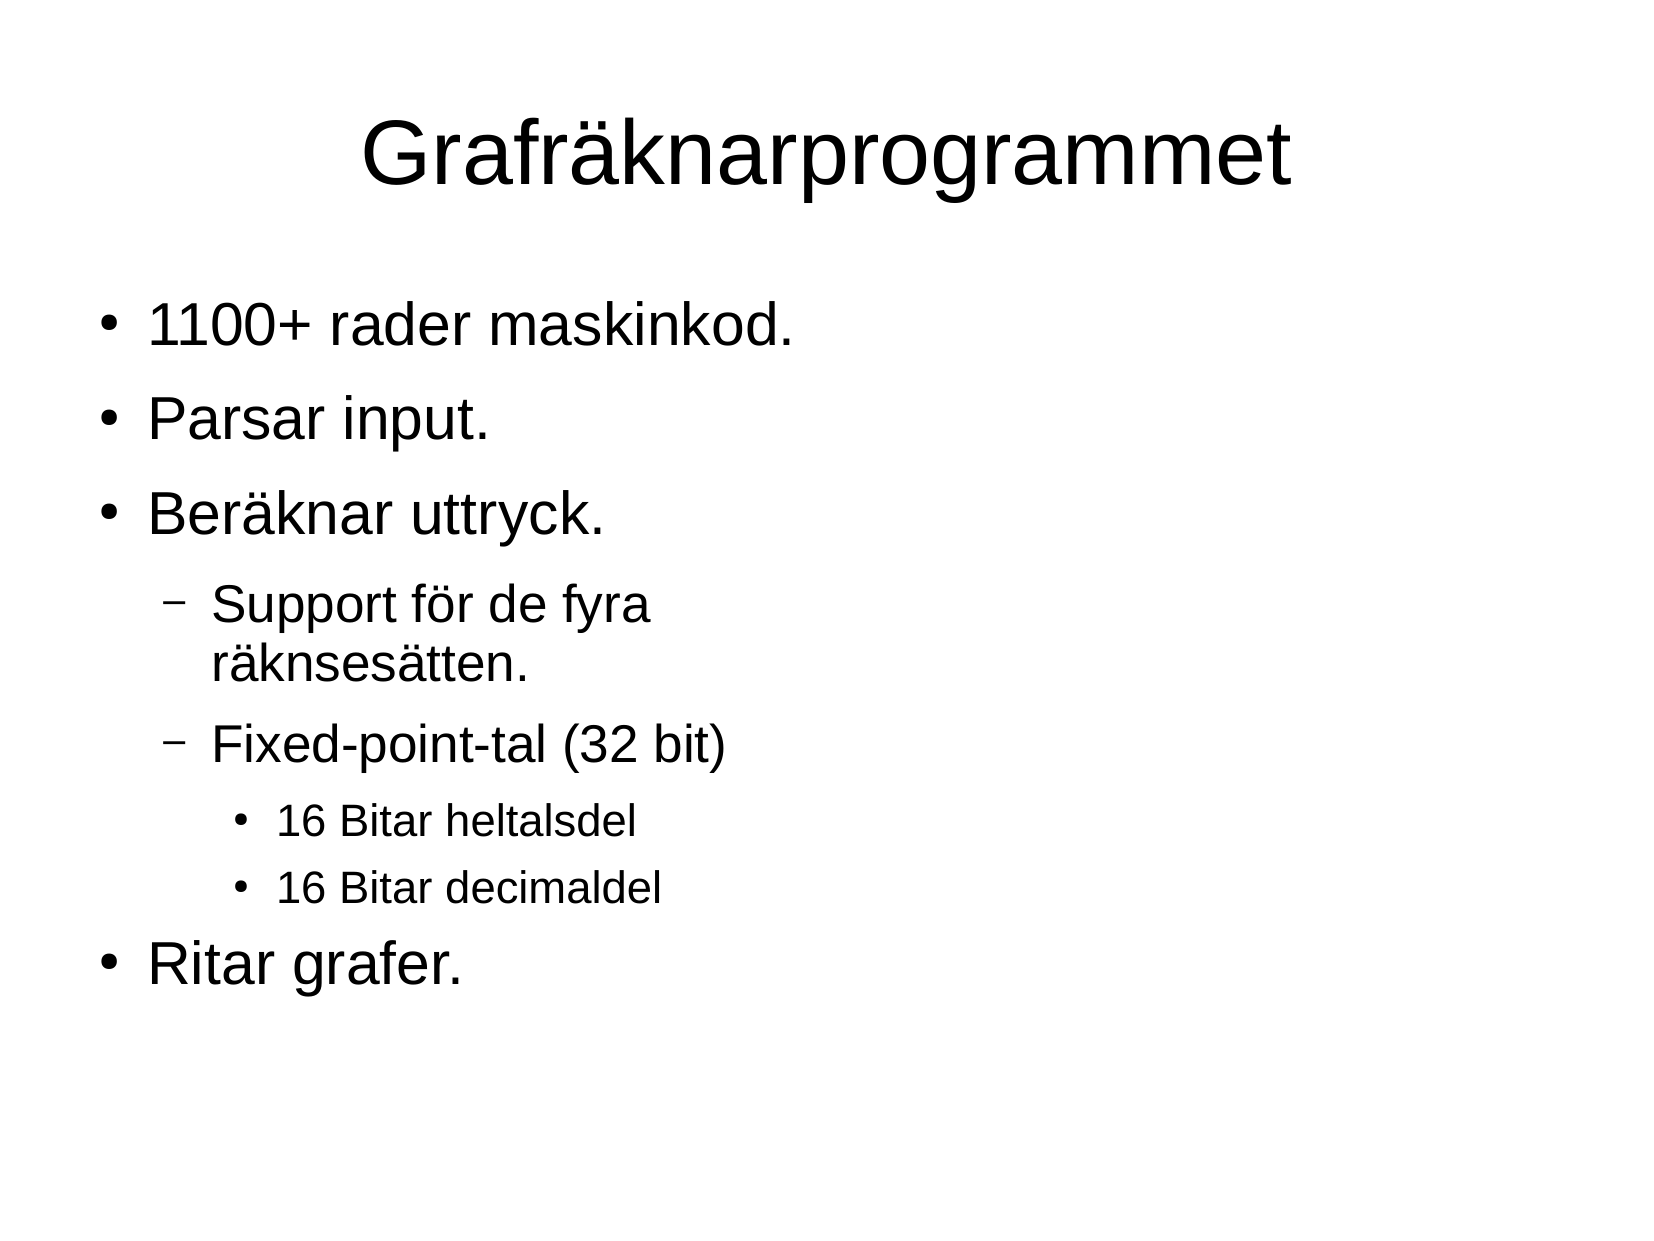

# Grafräknarprogrammet
1100+ rader maskinkod.
Parsar input.
Beräknar uttryck.
Support för de fyra räknsesätten.
Fixed-point-tal (32 bit)
16 Bitar heltalsdel
16 Bitar decimaldel
Ritar grafer.